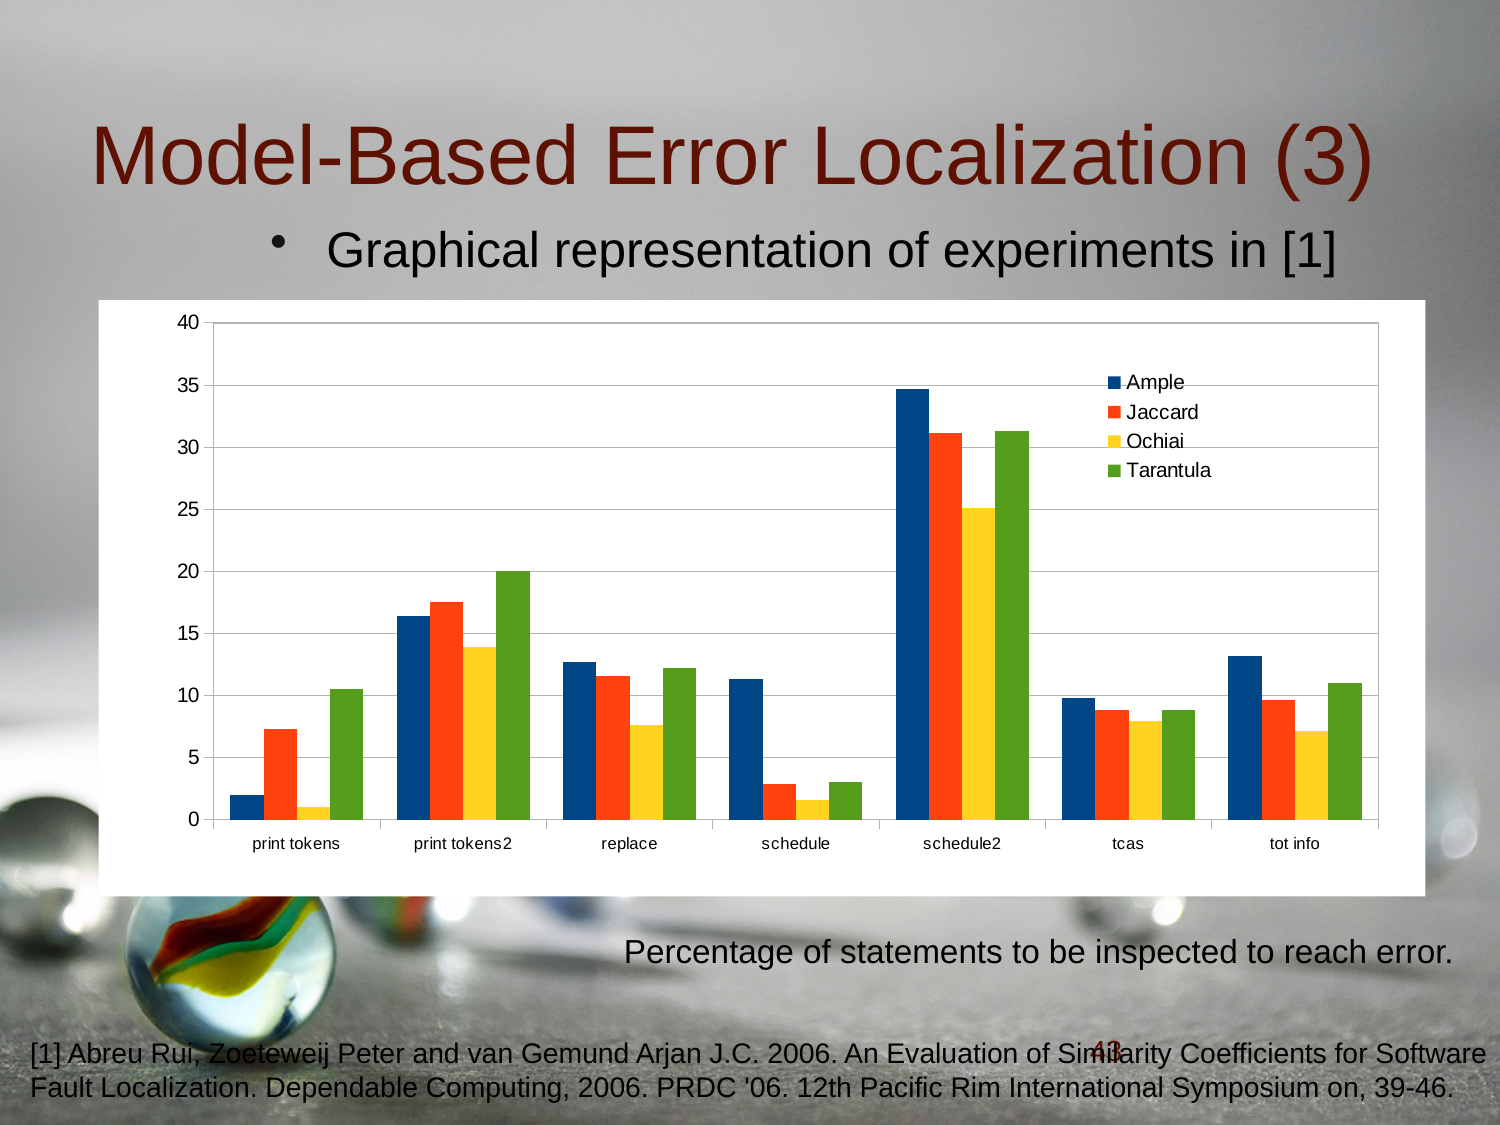

# Model-Based Error Localization (3)
Graphical representation of experiments in [1]
### Chart
| Category | Ample | Jaccard | Ochiai | Tarantula |
|---|---|---|---|---|
| print tokens | 2.0 | 7.3 | 1.0 | 10.5 |
| print tokens2 | 16.4 | 17.5 | 13.9 | 20.0 |
| replace | 12.7 | 11.6 | 7.6 | 12.2 |
| schedule | 11.3 | 2.9 | 1.6 | 3.0 |
| schedule2 | 34.7 | 31.1 | 25.1 | 31.3 |
| tcas | 9.8 | 8.8 | 7.9 | 8.8 |
| tot info | 13.2 | 9.6 | 7.1 | 11.0 |Percentage of statements to be inspected to reach error.
Tallinn, 01.01.2016
43
[1] Abreu Rui, Zoeteweij Peter and van Gemund Arjan J.C. 2006. An Evaluation of Similarity Coefficients for Software Fault Localization. Dependable Computing, 2006. PRDC '06. 12th Pacific Rim International Symposium on, 39-46.